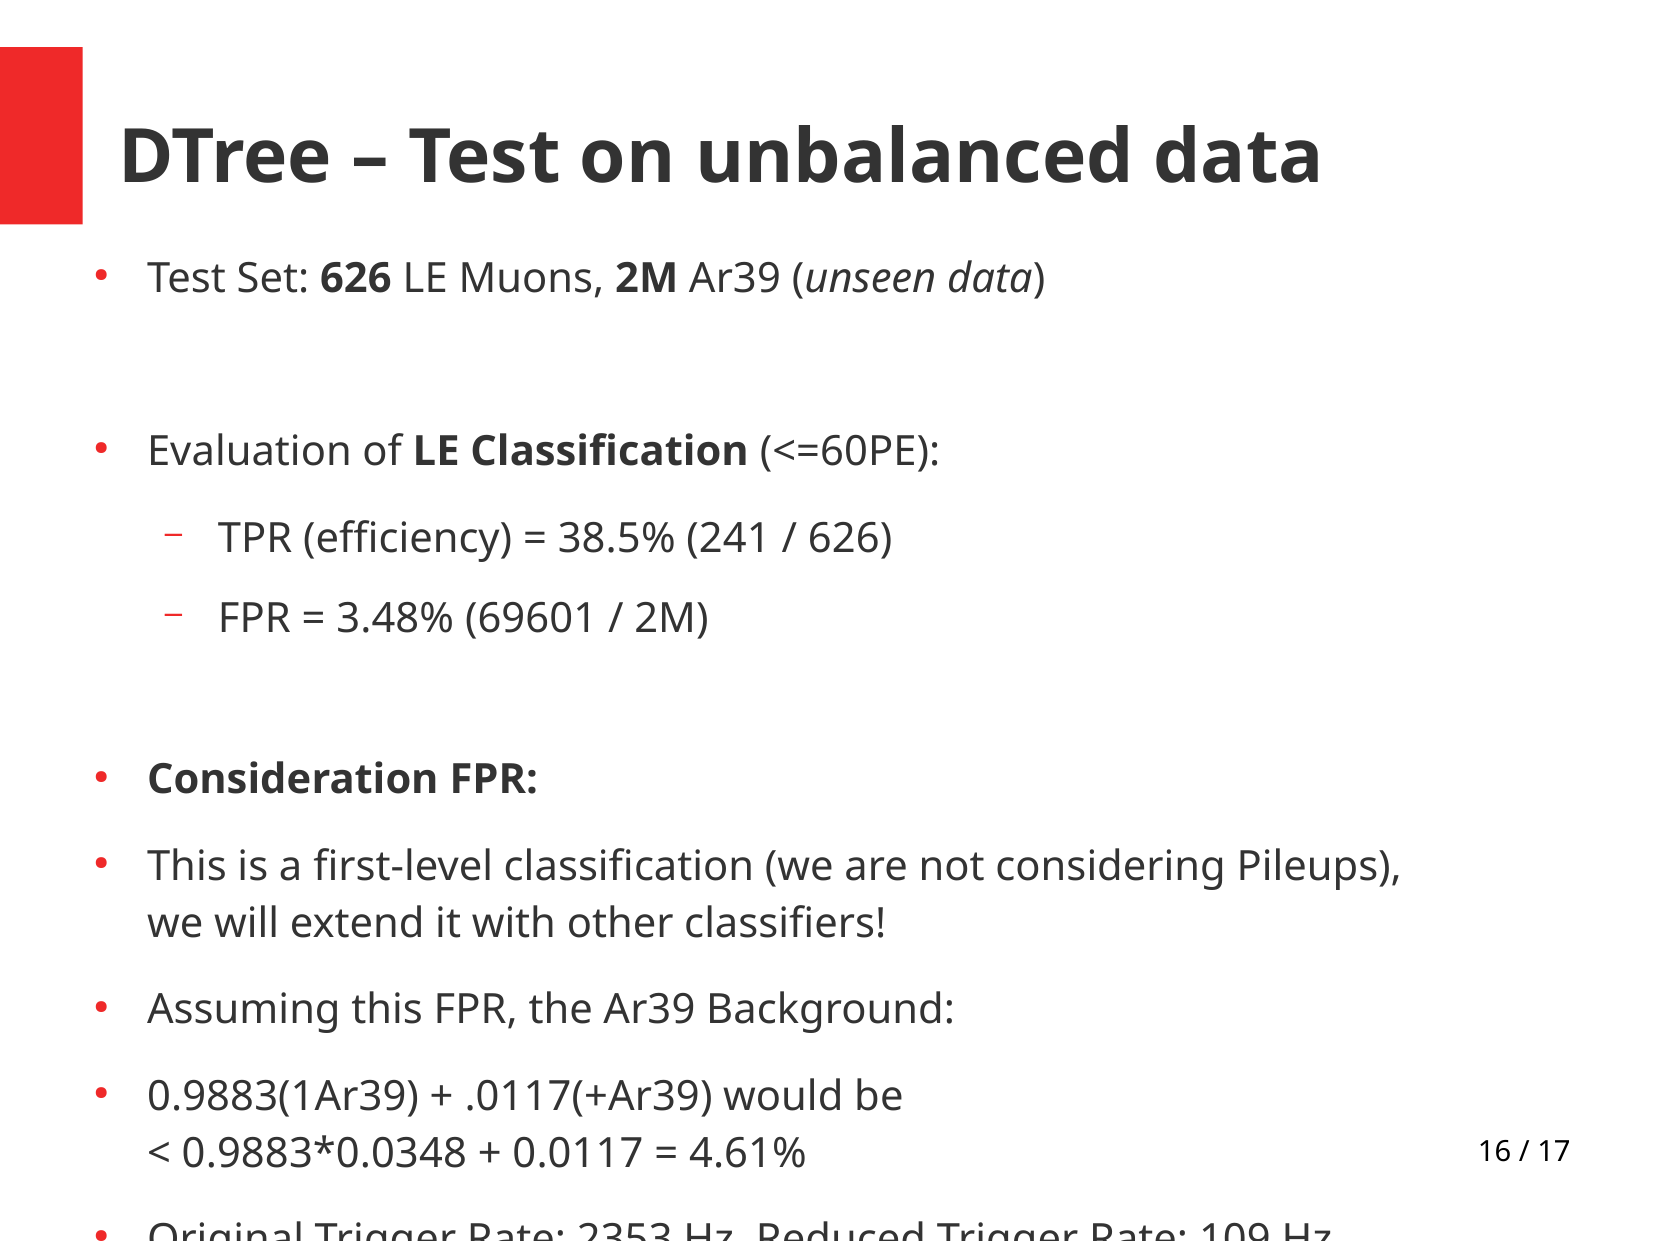

# DTree – Test on unbalanced data
Test Set: 626 LE Muons, 2M Ar39 (unseen data)
Evaluation of LE Classification (<=60PE):
TPR (efficiency) = 38.5% (241 / 626)
FPR = 3.48% (69601 / 2M)
Consideration FPR:
This is a first-level classification (we are not considering Pileups),
we will extend it with other classifiers!
Assuming this FPR, the Ar39 Background:
0.9883(1Ar39) + .0117(+Ar39) would be
< 0.9883*0.0348 + 0.0117 = 4.61%
Original Trigger Rate: 2353 Hz, Reduced Trigger Rate: 109 Hz
16